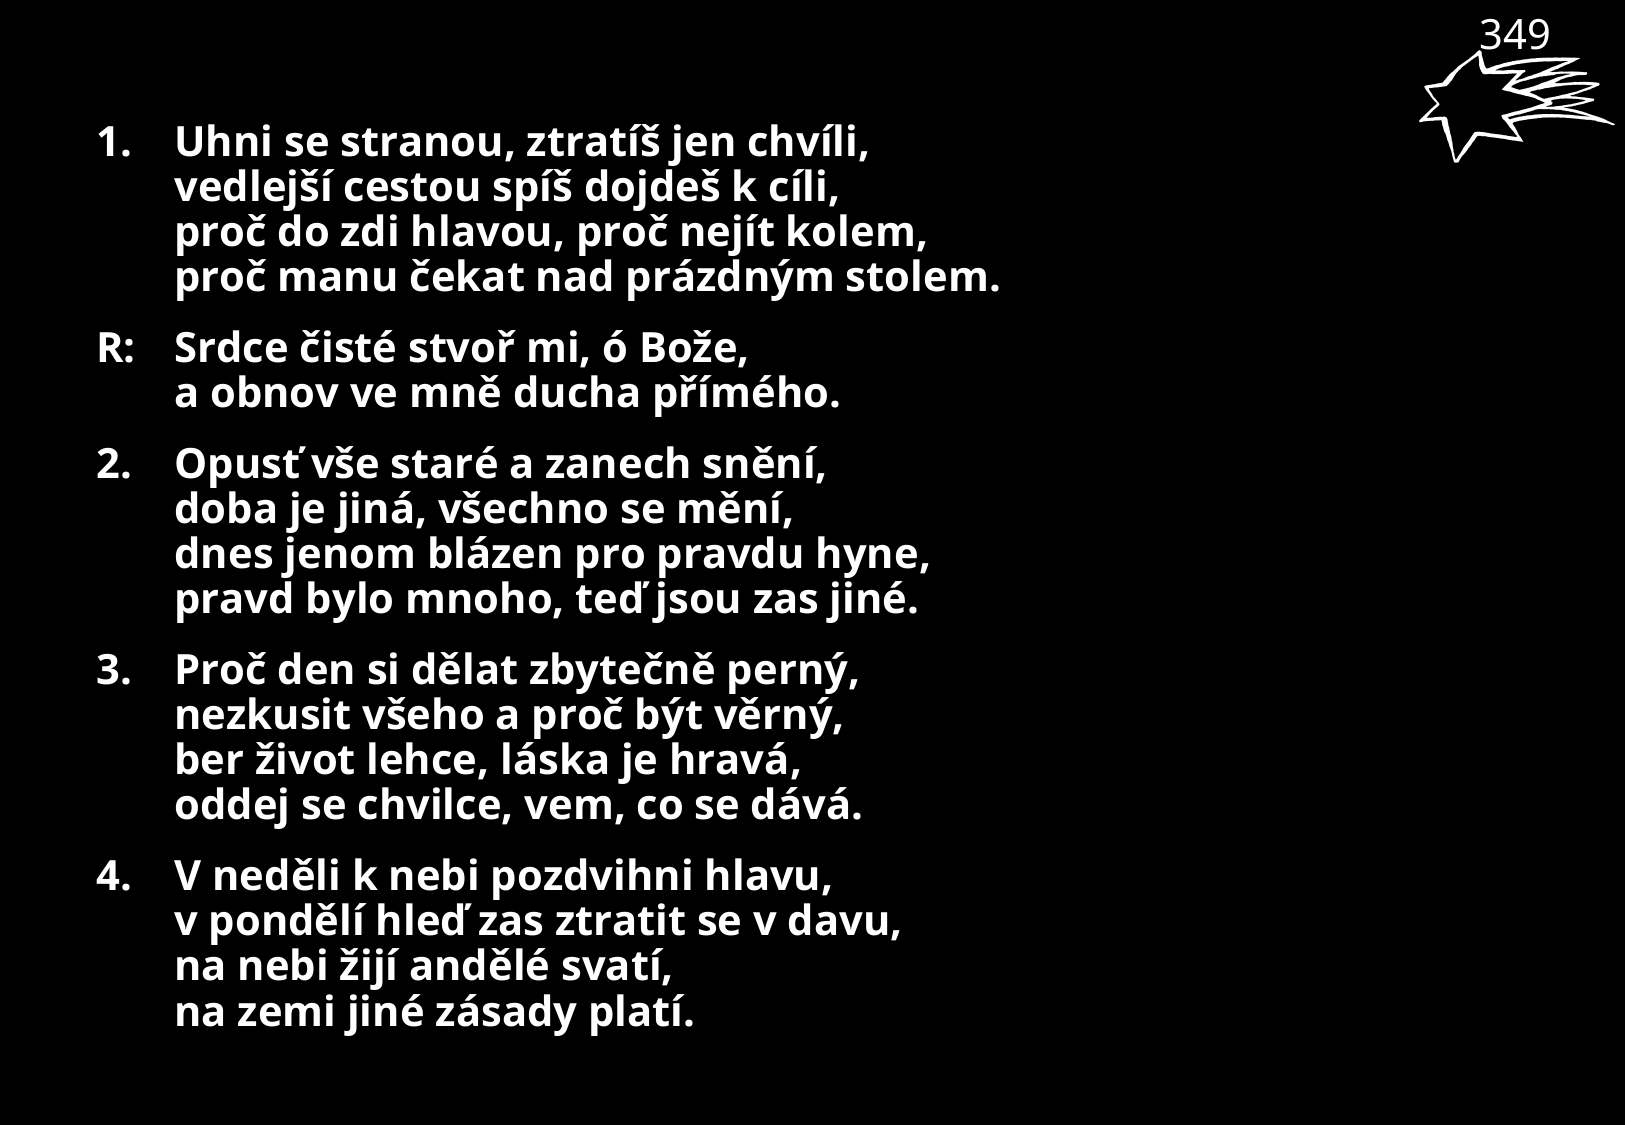

349
# Uhni se stranou, ztratíš jen chvíli, vedlejší cestou spíš dojdeš k cíli, proč do zdi hlavou, proč nejít kolem, proč manu čekat nad prázdným stolem.
R: 	Srdce čisté stvoř mi, ó Bože,
a obnov ve mně ducha přímého.
2.	Opusť vše staré a zanech snění,
doba je jiná, všechno se mění,
dnes jenom blázen pro pravdu hyne,
pravd bylo mnoho, teď jsou zas jiné.
3.	Proč den si dělat zbytečně perný,
nezkusit všeho a proč být věrný,
ber život lehce, láska je hravá,
oddej se chvilce, vem, co se dává.
4.	V neděli k nebi pozdvihni hlavu,
v pondělí hleď zas ztratit se v davu,
na nebi žijí andělé svatí,
na zemi jiné zásady platí.